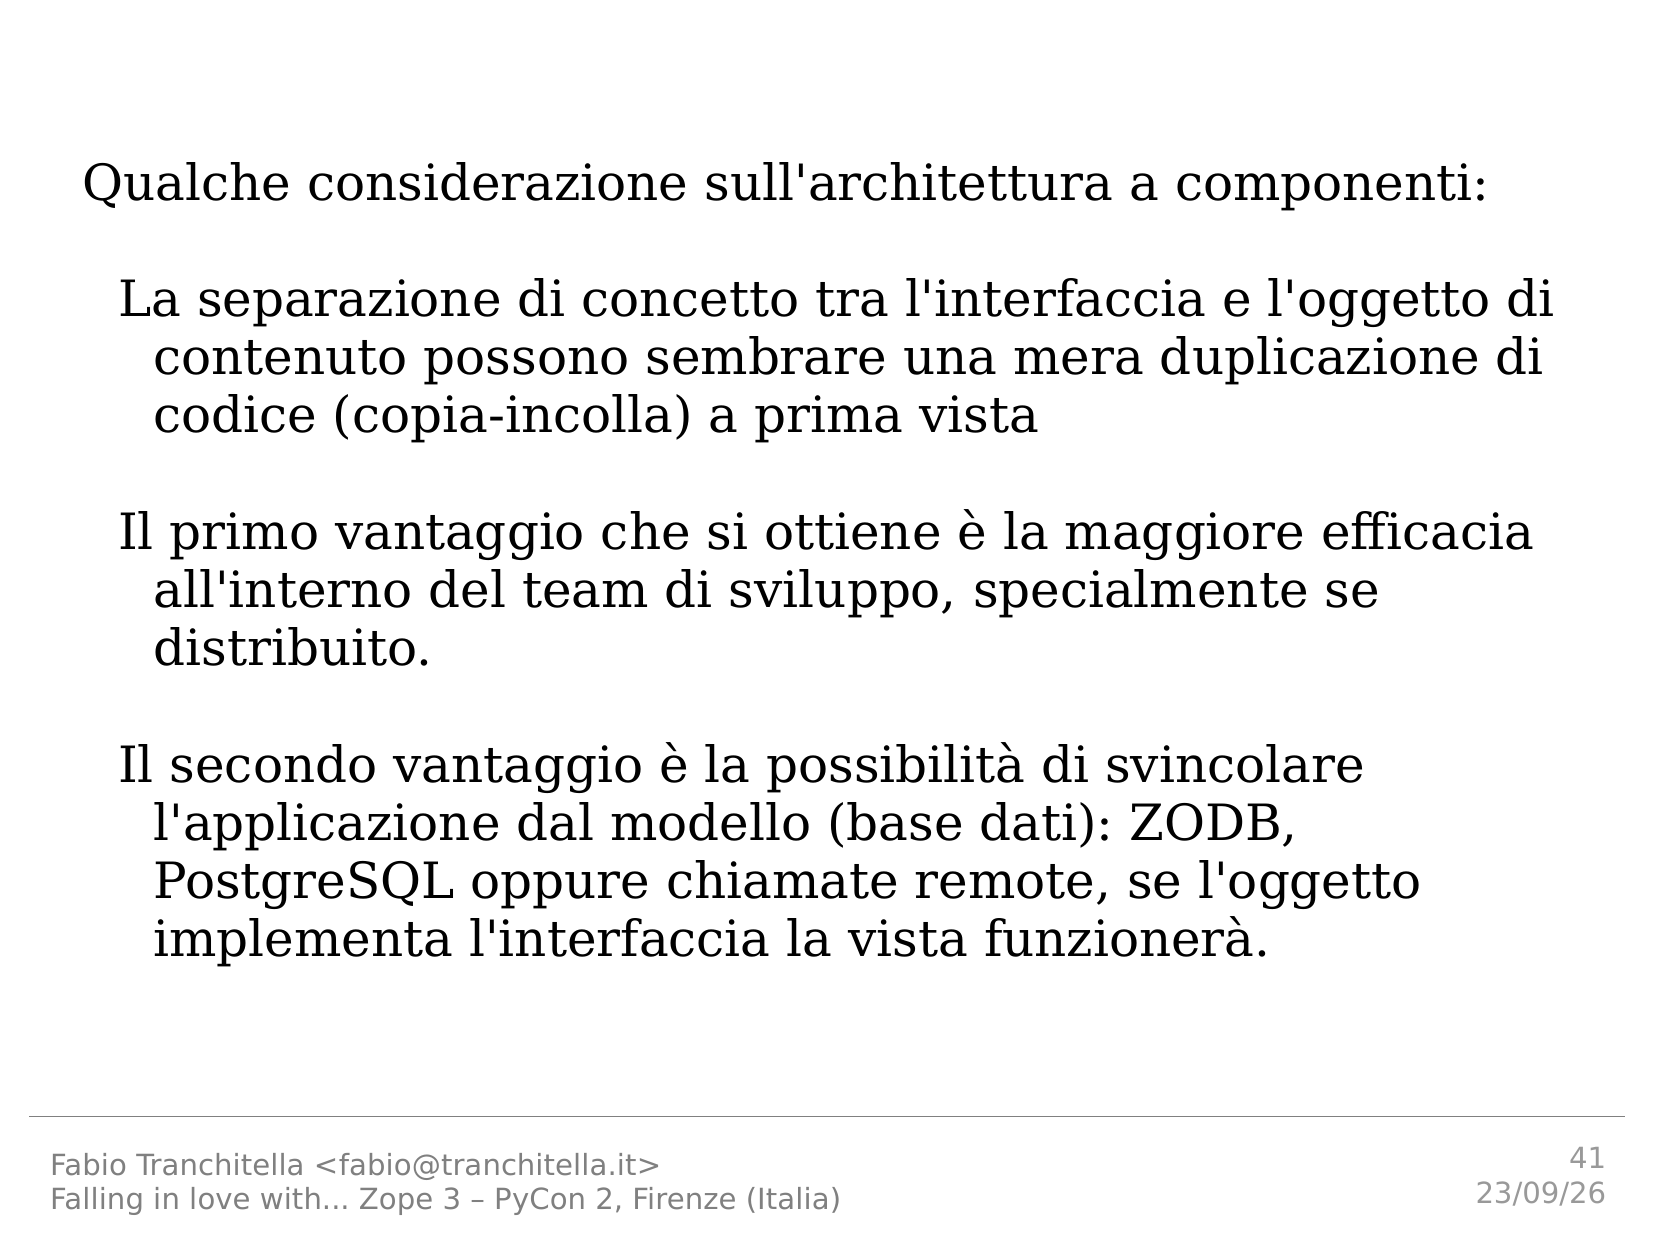

# Qualche considerazione sull'architettura a componenti:
La separazione di concetto tra l'interfaccia e l'oggetto di contenuto possono sembrare una mera duplicazione di codice (copia-incolla) a prima vista
Il primo vantaggio che si ottiene è la maggiore efficacia all'interno del team di sviluppo, specialmente se distribuito.
Il secondo vantaggio è la possibilità di svincolare l'applicazione dal modello (base dati): ZODB, PostgreSQL oppure chiamate remote, se l'oggetto implementa l'interfaccia la vista funzionerà.
41